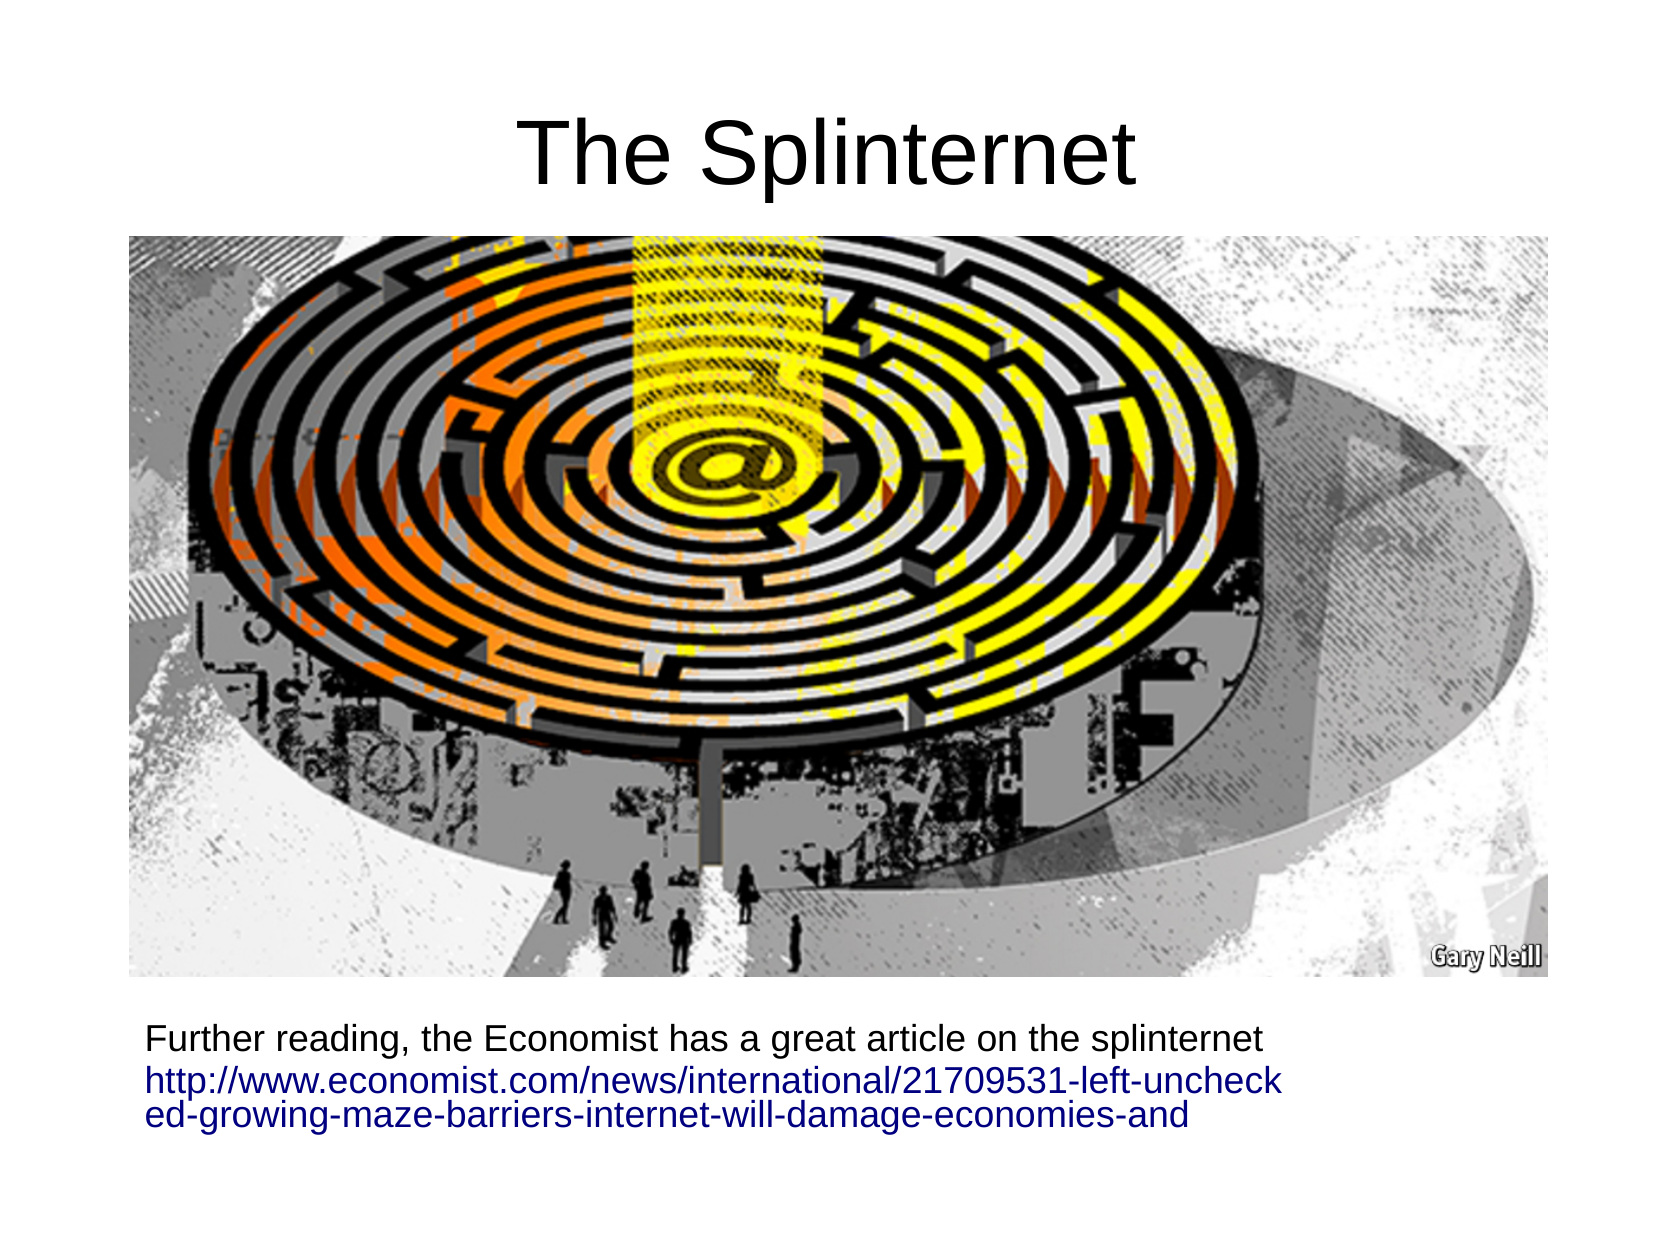

# The Splinternet
Further reading, the Economist has a great article on the splinternet http://www.economist.com/news/international/21709531-left-unchecked-growing-maze-barriers-internet-will-damage-economies-and